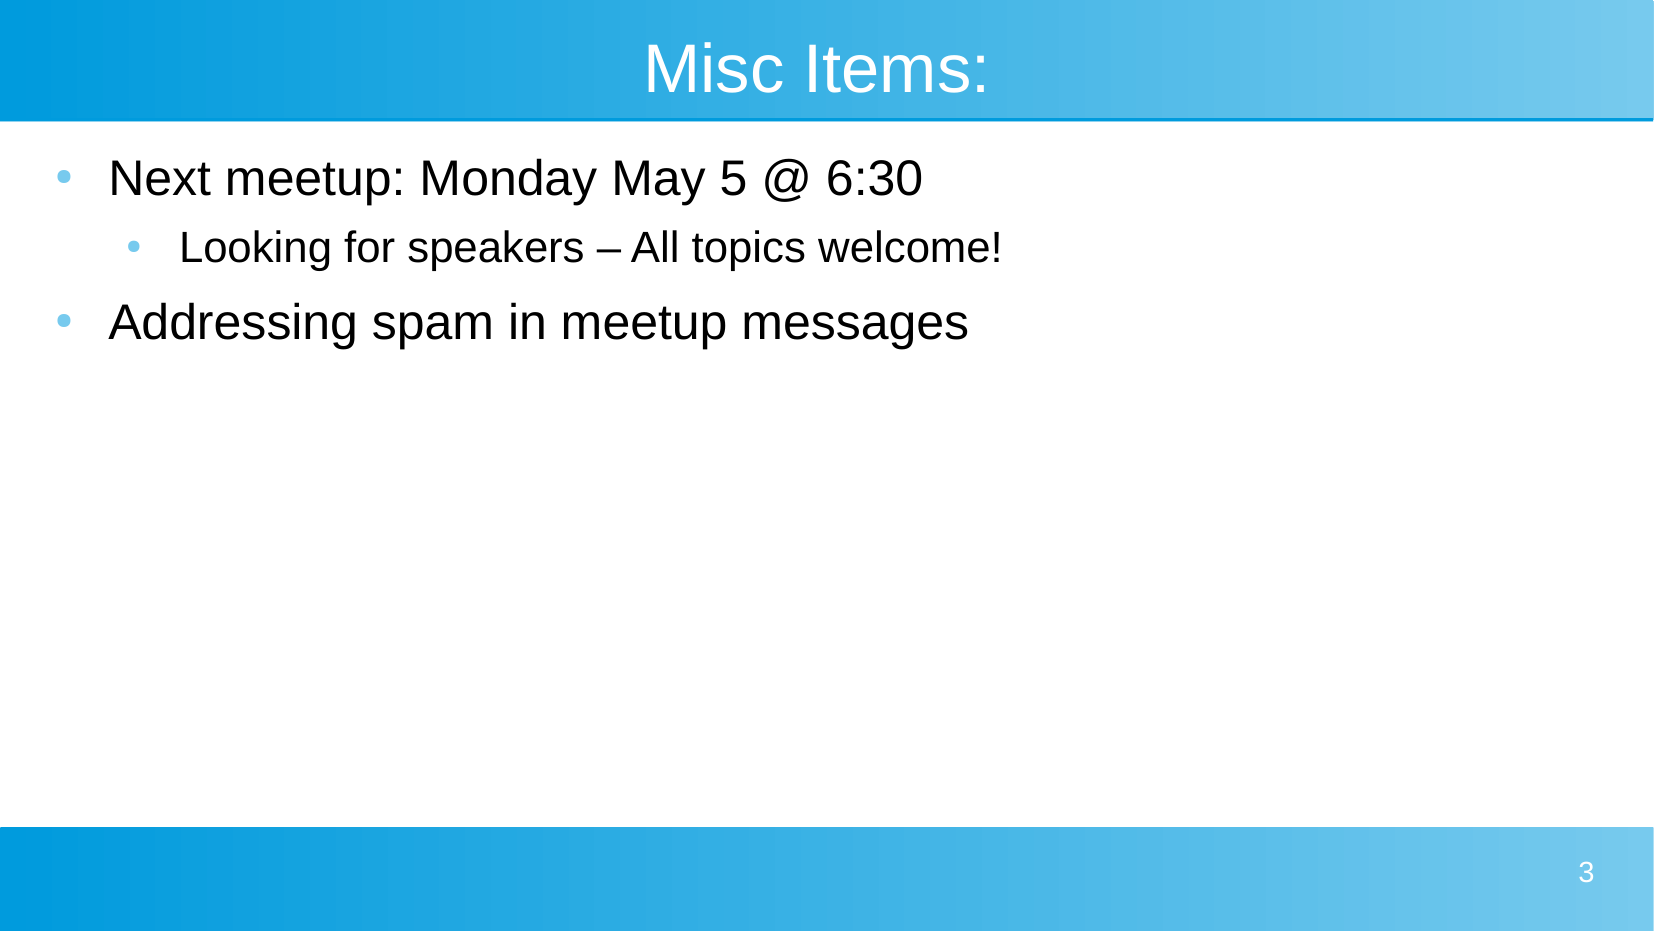

# Misc Items:
Next meetup: Monday May 5 @ 6:30
Looking for speakers – All topics welcome!
Addressing spam in meetup messages
3